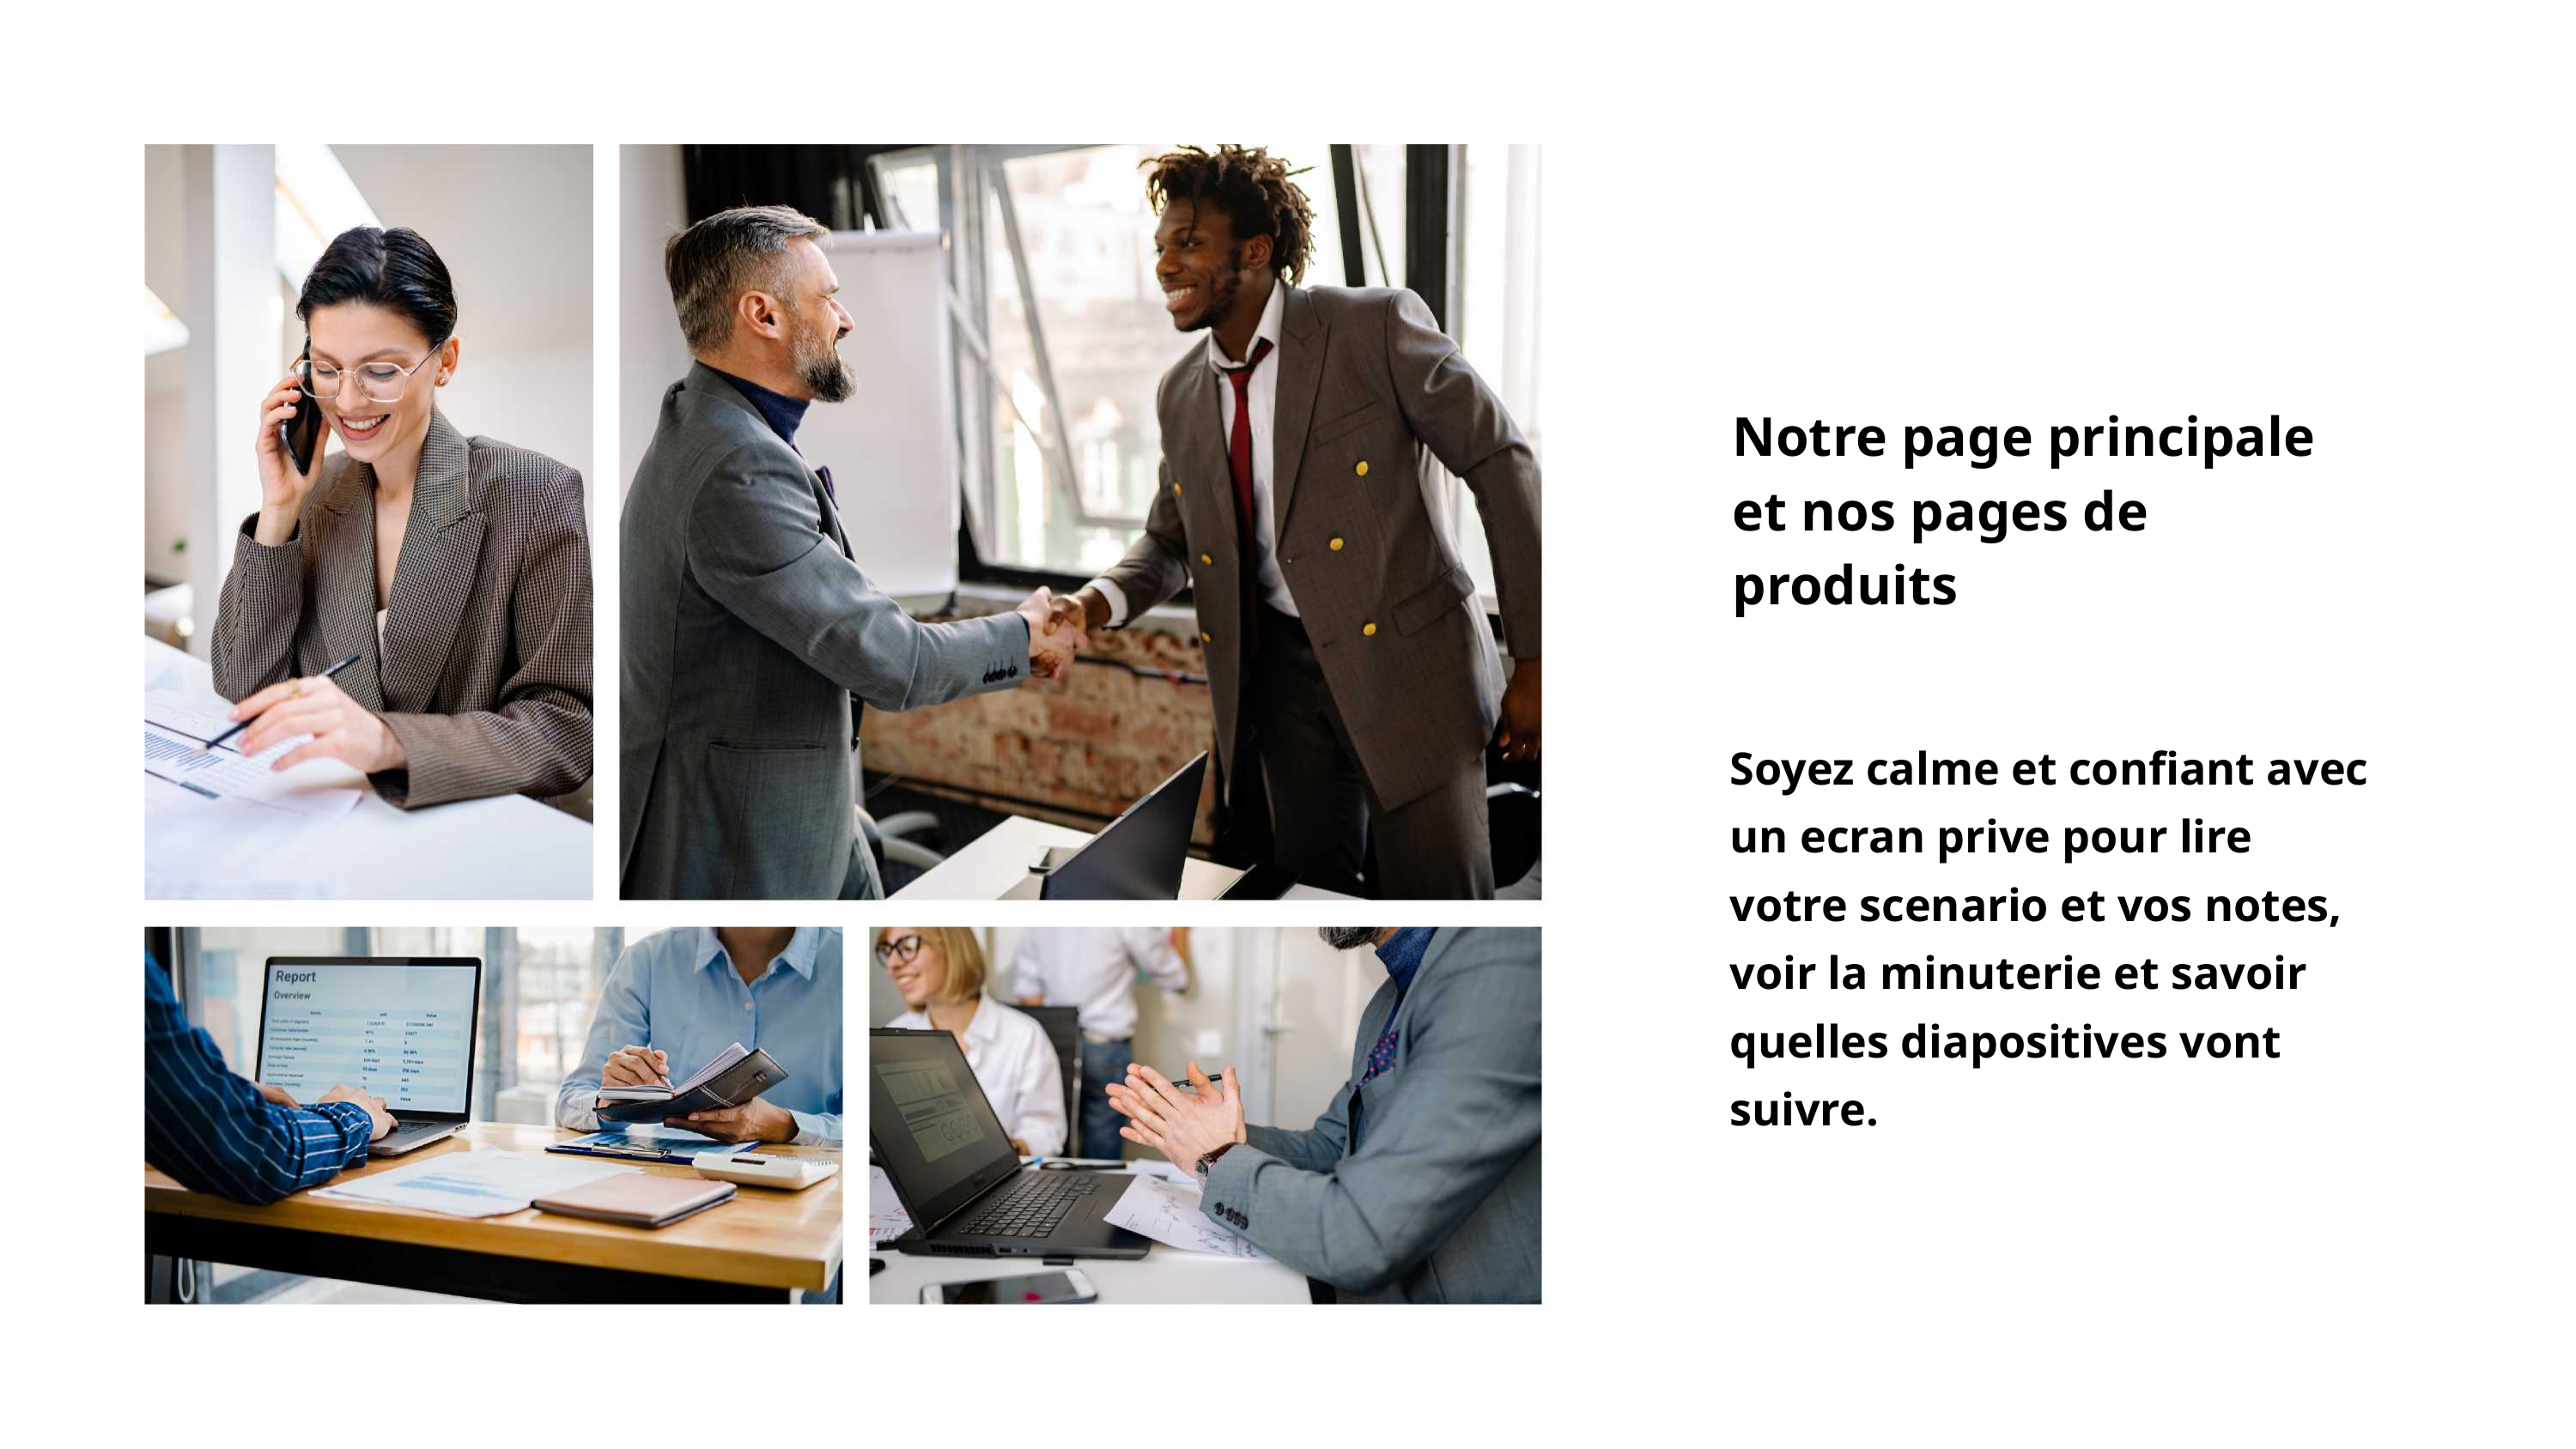

Notre page principale et nos pages de produits
Soyez calme et confiant avec un ecran prive pour lire votre scenario et vos notes, voir la minuterie et savoir quelles diapositives vont suivre.